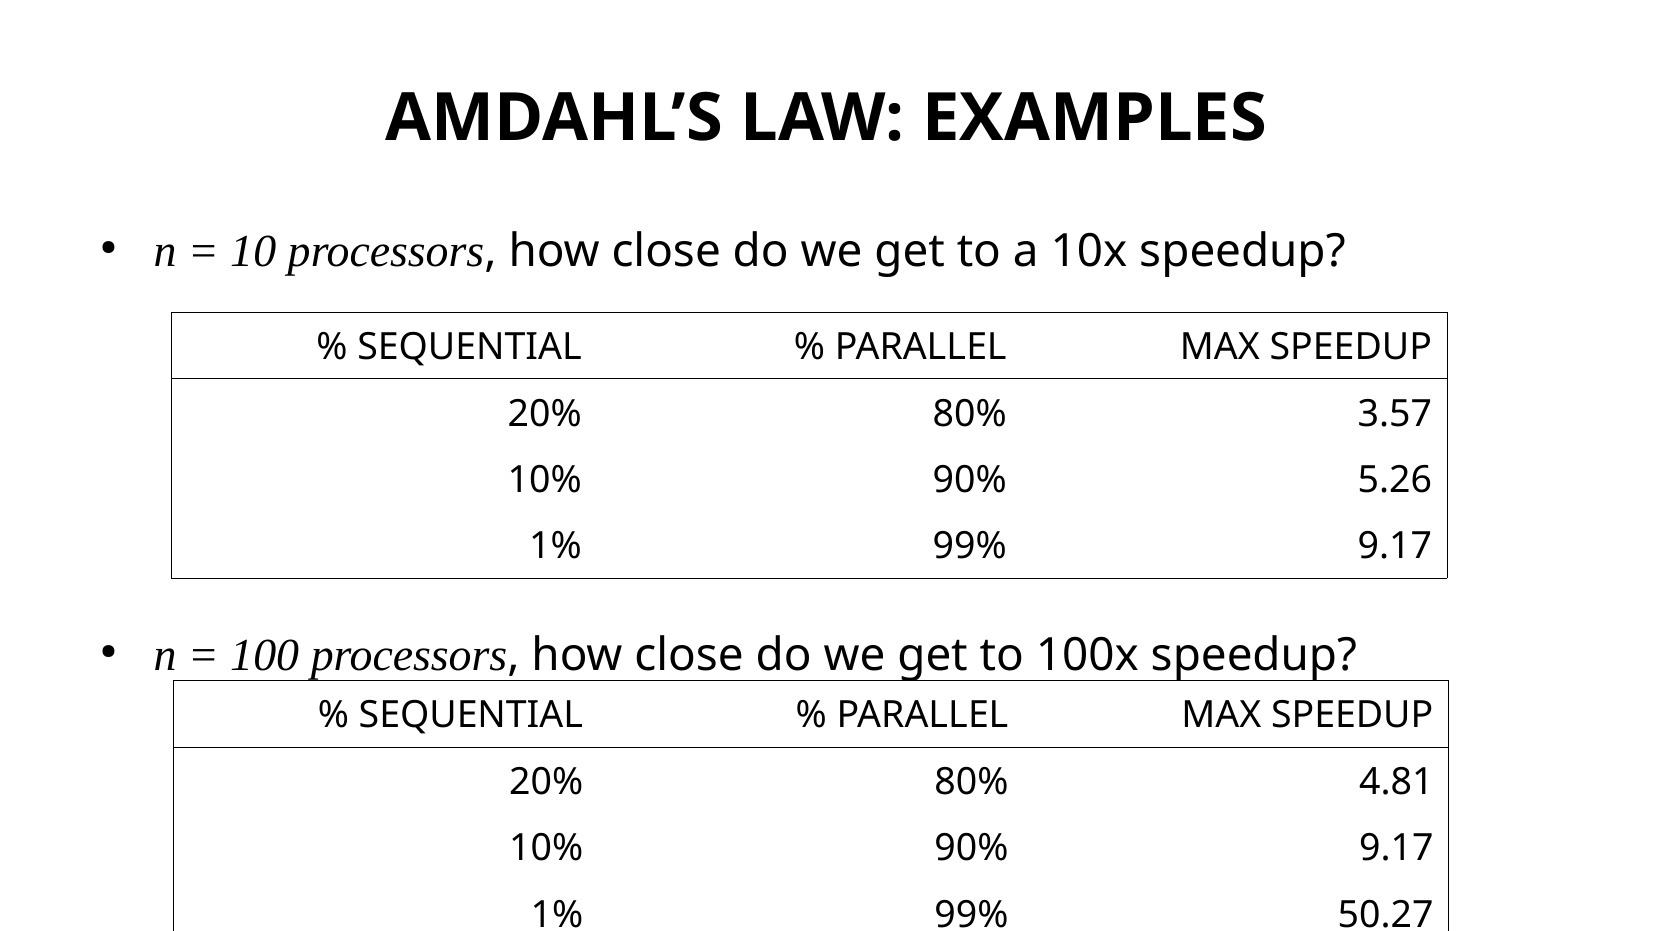

# AMDAHL’S LAW: EXAMPLES
n = 10 processors, how close do we get to a 10x speedup?
n = 100 processors, how close do we get to 100x speedup?
| % SEQUENTIAL | % PARALLEL | MAX SPEEDUP |
| --- | --- | --- |
| 20% | 80% | 3.57 |
| 10% | 90% | 5.26 |
| 1% | 99% | 9.17 |
| % SEQUENTIAL | % PARALLEL | MAX SPEEDUP |
| --- | --- | --- |
| 20% | 80% | 4.81 |
| 10% | 90% | 9.17 |
| 1% | 99% | 50.27 |